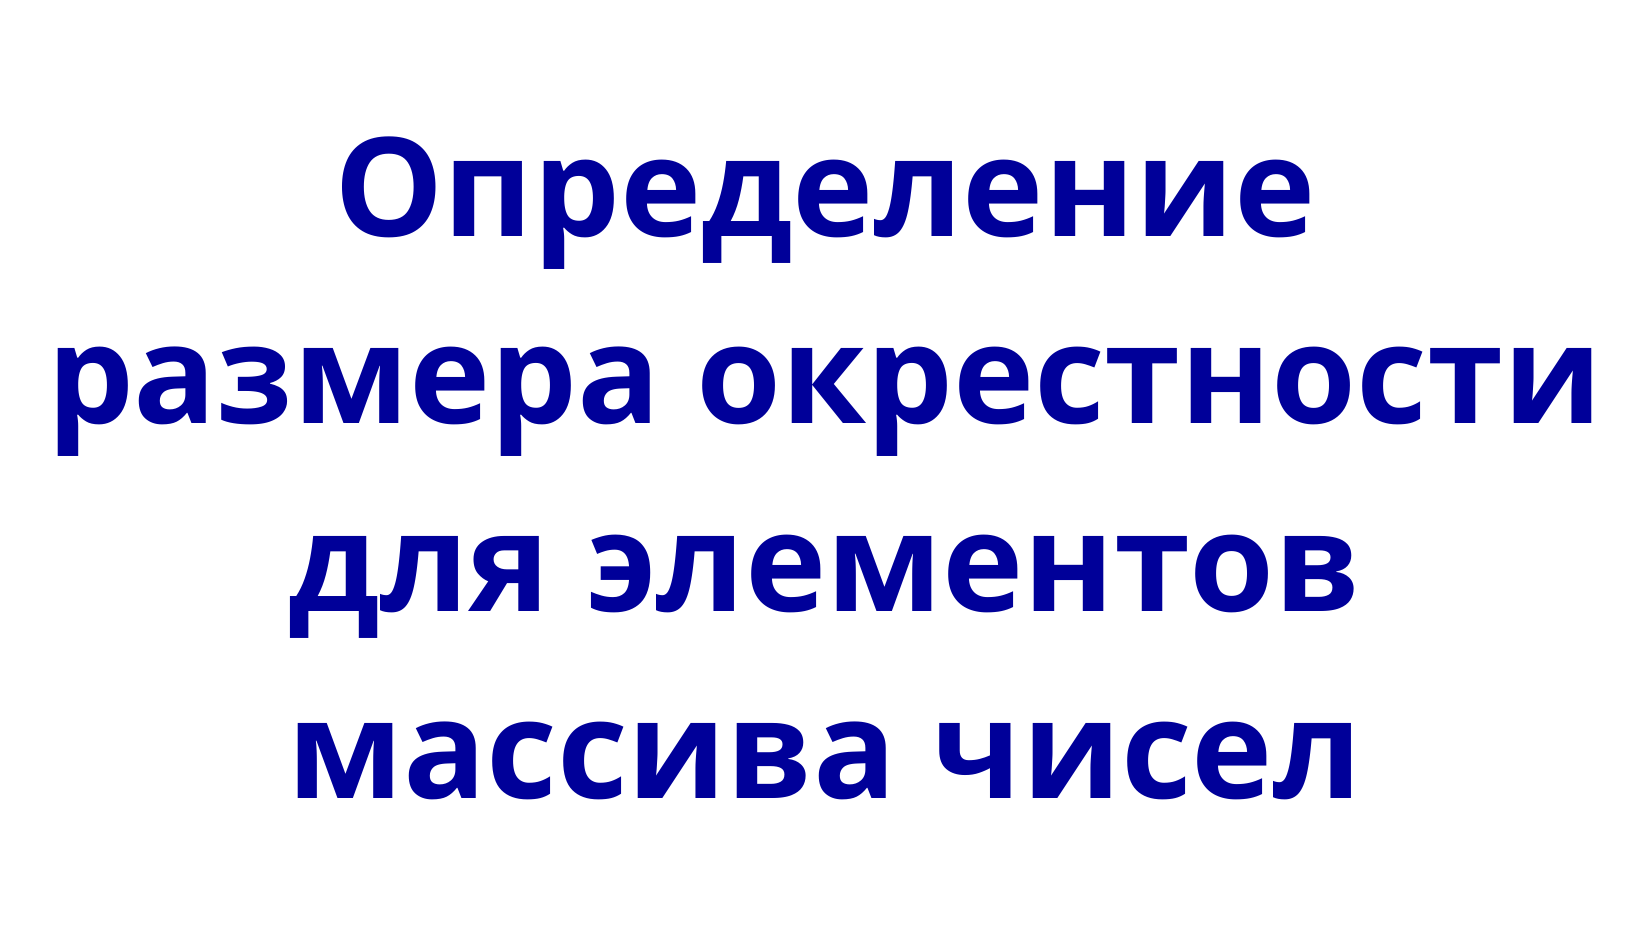

# Определение
размера окрестности для элементов
массива чисел